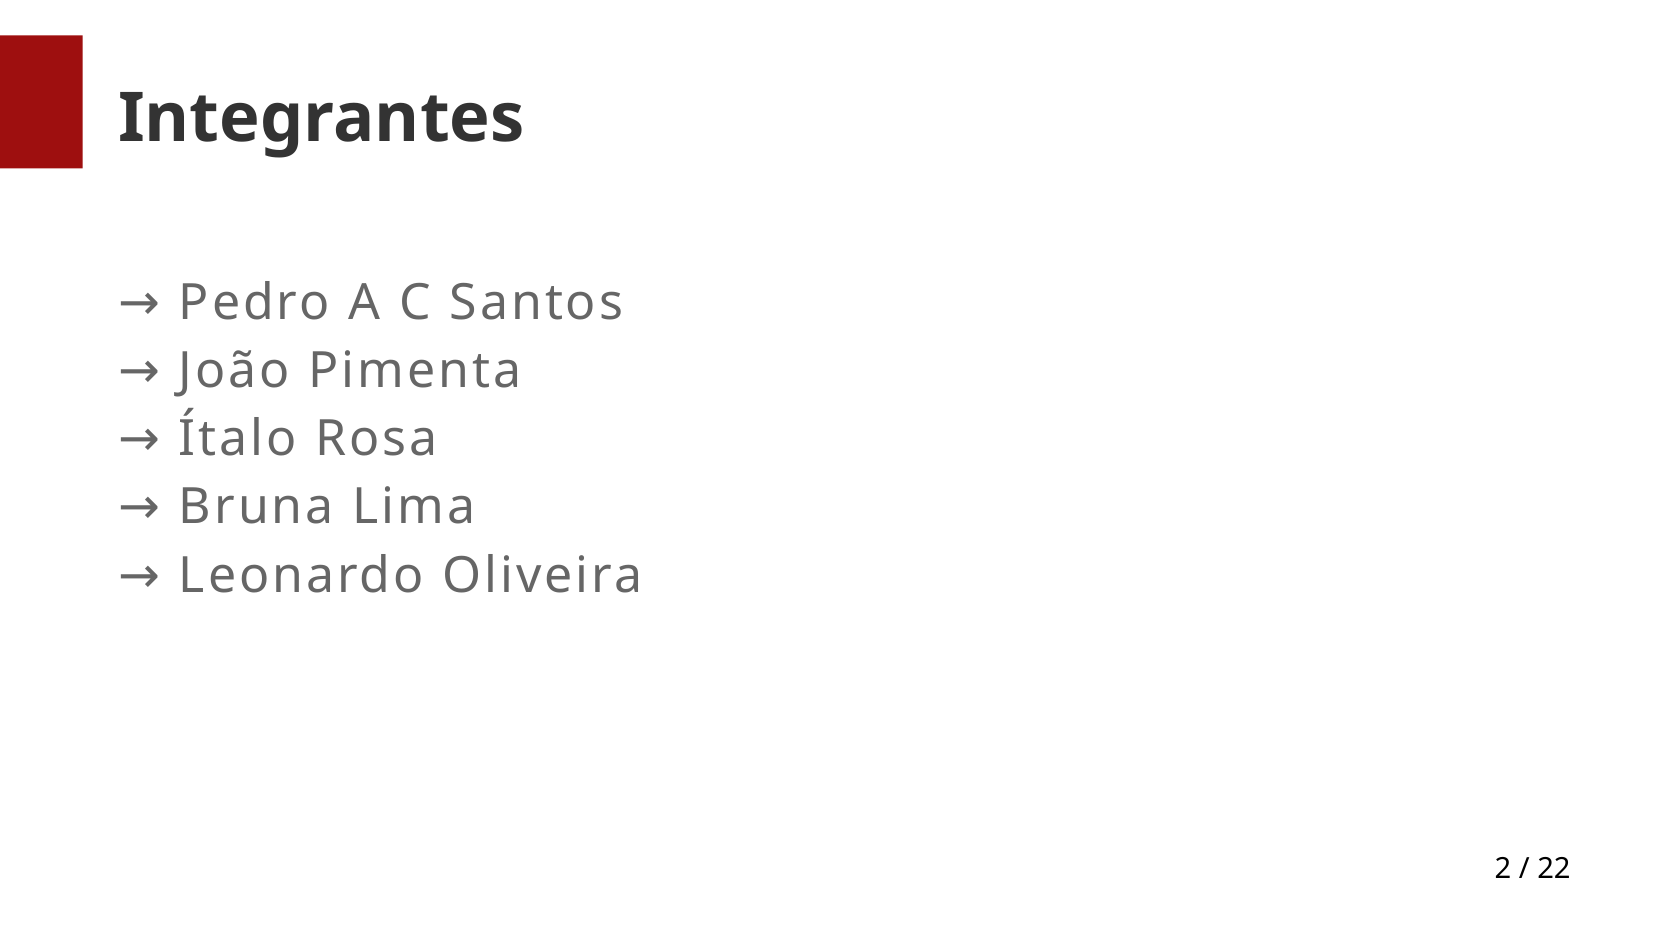

# Integrantes
→ Pedro A C Santos
→ João Pimenta
→ Ítalo Rosa
→ Bruna Lima
→ Leonardo Oliveira
2